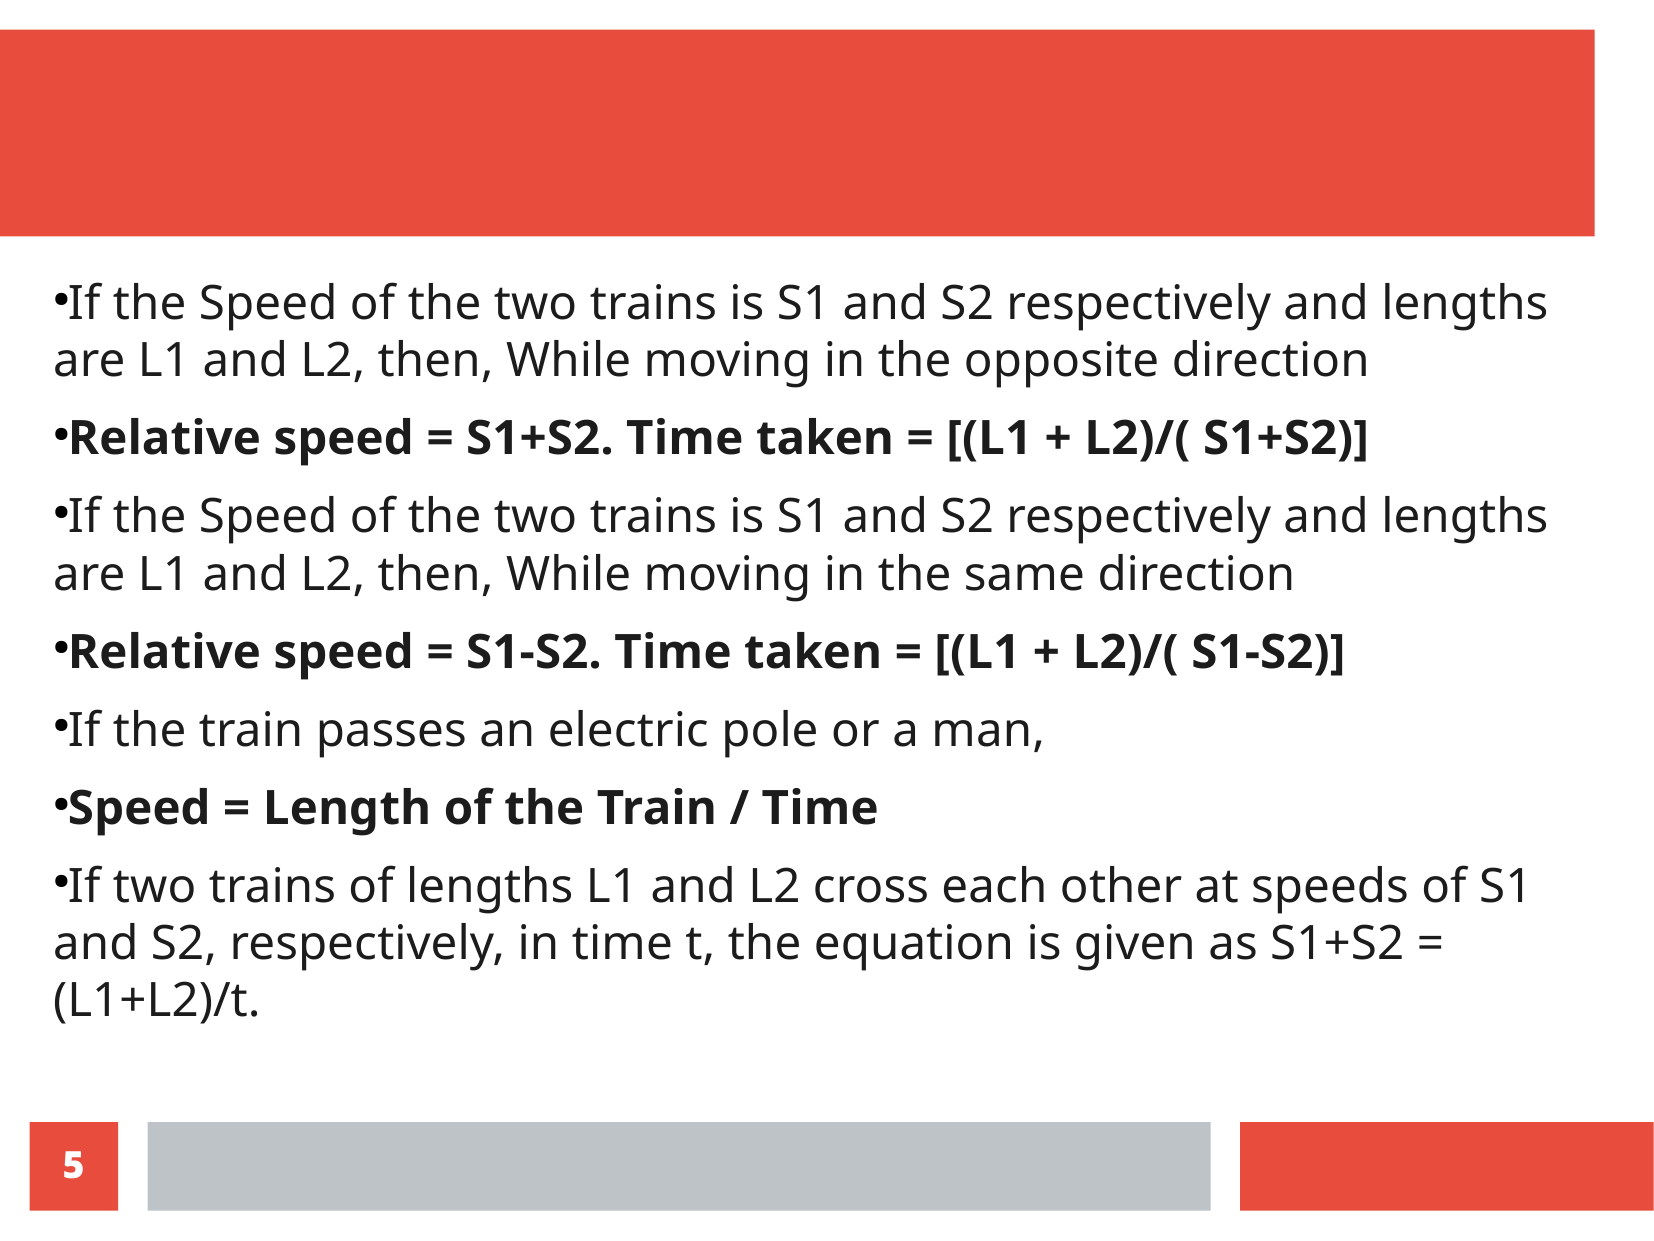

# If the Speed of the two trains is S1 and S2 respectively and lengths are L1 and L2, then, While moving in the opposite direction
Relative speed = S1+S2. Time taken = [(L1 + L2)/( S1+S2)]
If the Speed of the two trains is S1 and S2 respectively and lengths are L1 and L2, then, While moving in the same direction
Relative speed = S1-S2. Time taken = [(L1 + L2)/( S1-S2)]
If the train passes an electric pole or a man,
Speed = Length of the Train / Time
If two trains of lengths L1 and L2 cross each other at speeds of S1 and S2, respectively, in time t, the equation is given as S1+S2 = (L1+L2)/t.